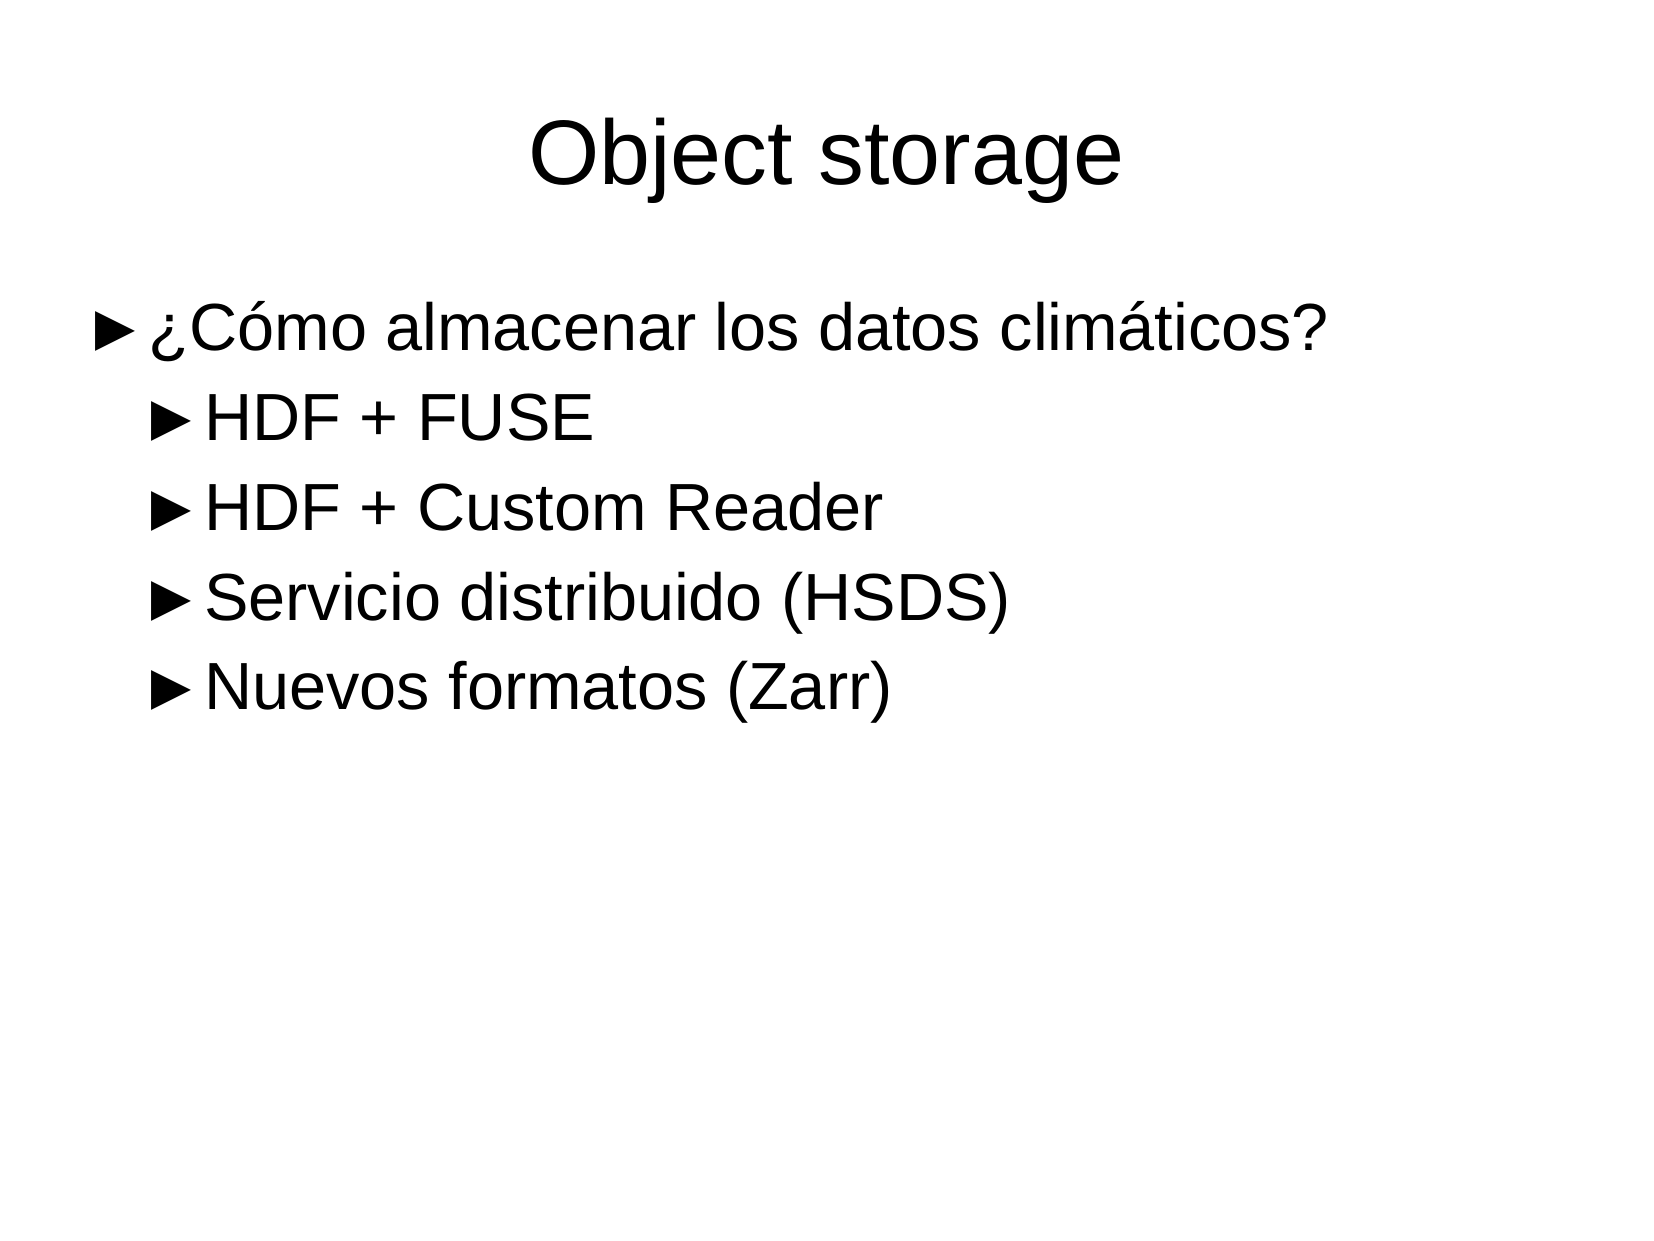

# Object storage
►¿Cómo almacenar los datos climáticos?
 ►HDF + FUSE
 ►HDF + Custom Reader
 ►Servicio distribuido (HSDS)
 ►Nuevos formatos (Zarr)